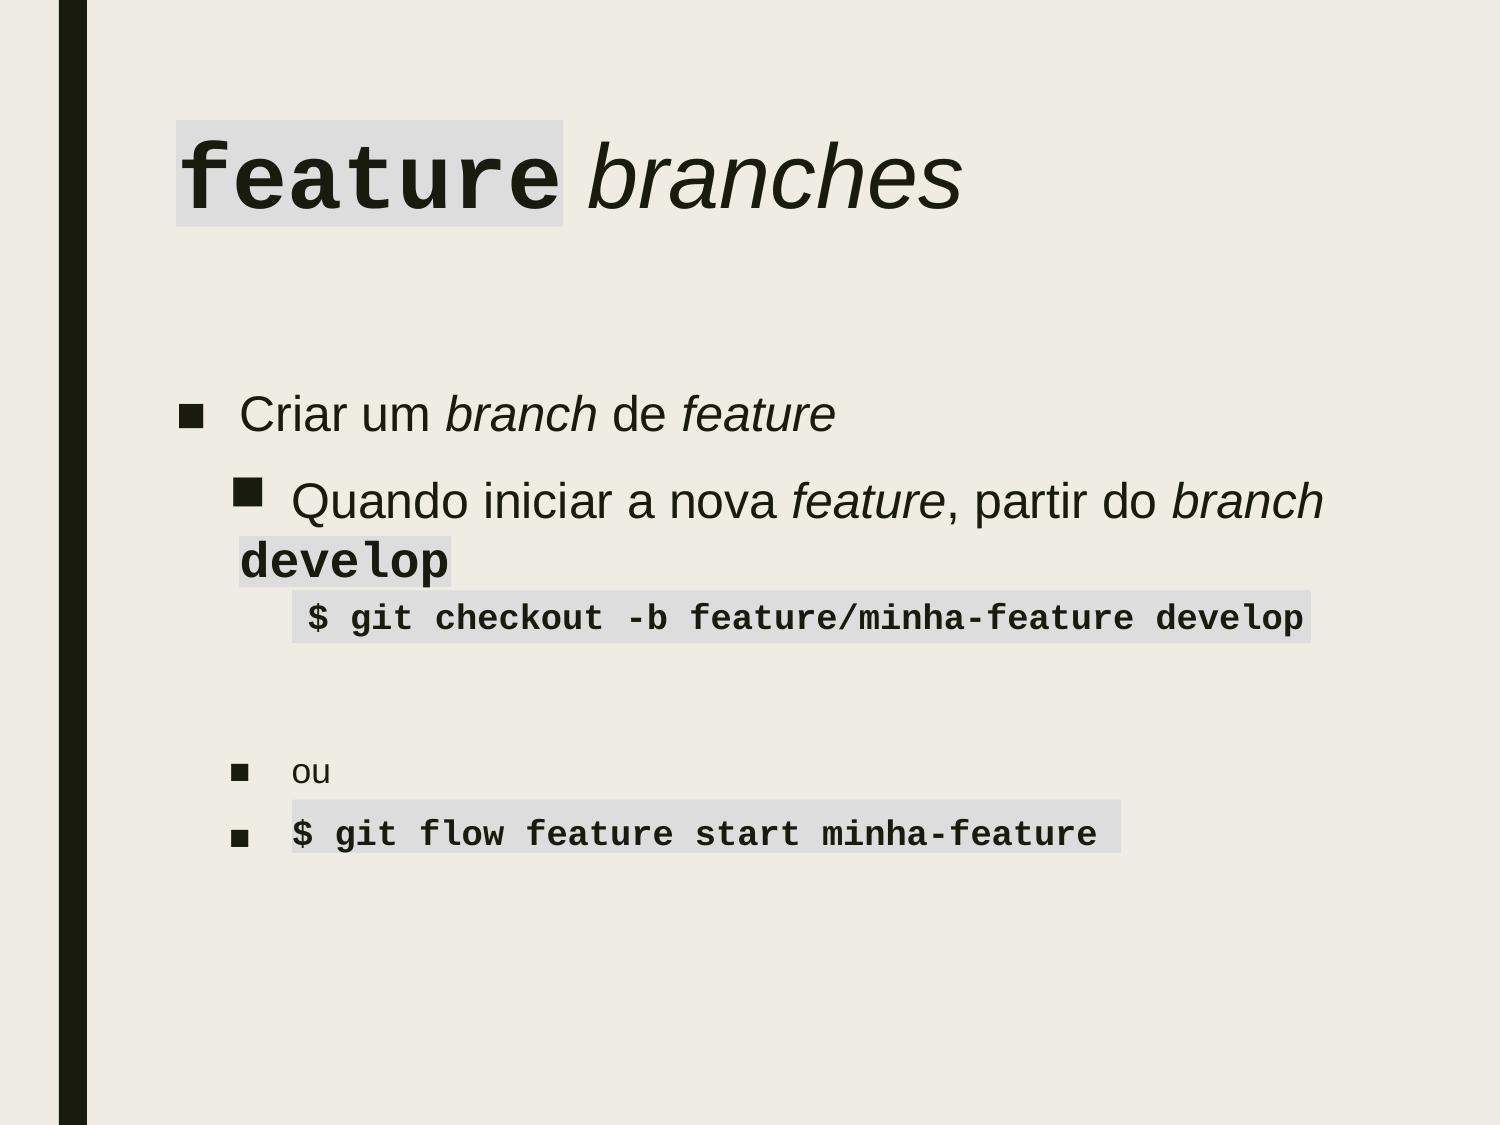

# branches
feature
Criar um branch de feature
Quando iniciar a nova feature, partir do branch
■
develop
$ git checkout -b feature/minha-feature develop
■
■
ou
$ git flow feature start minha-feature